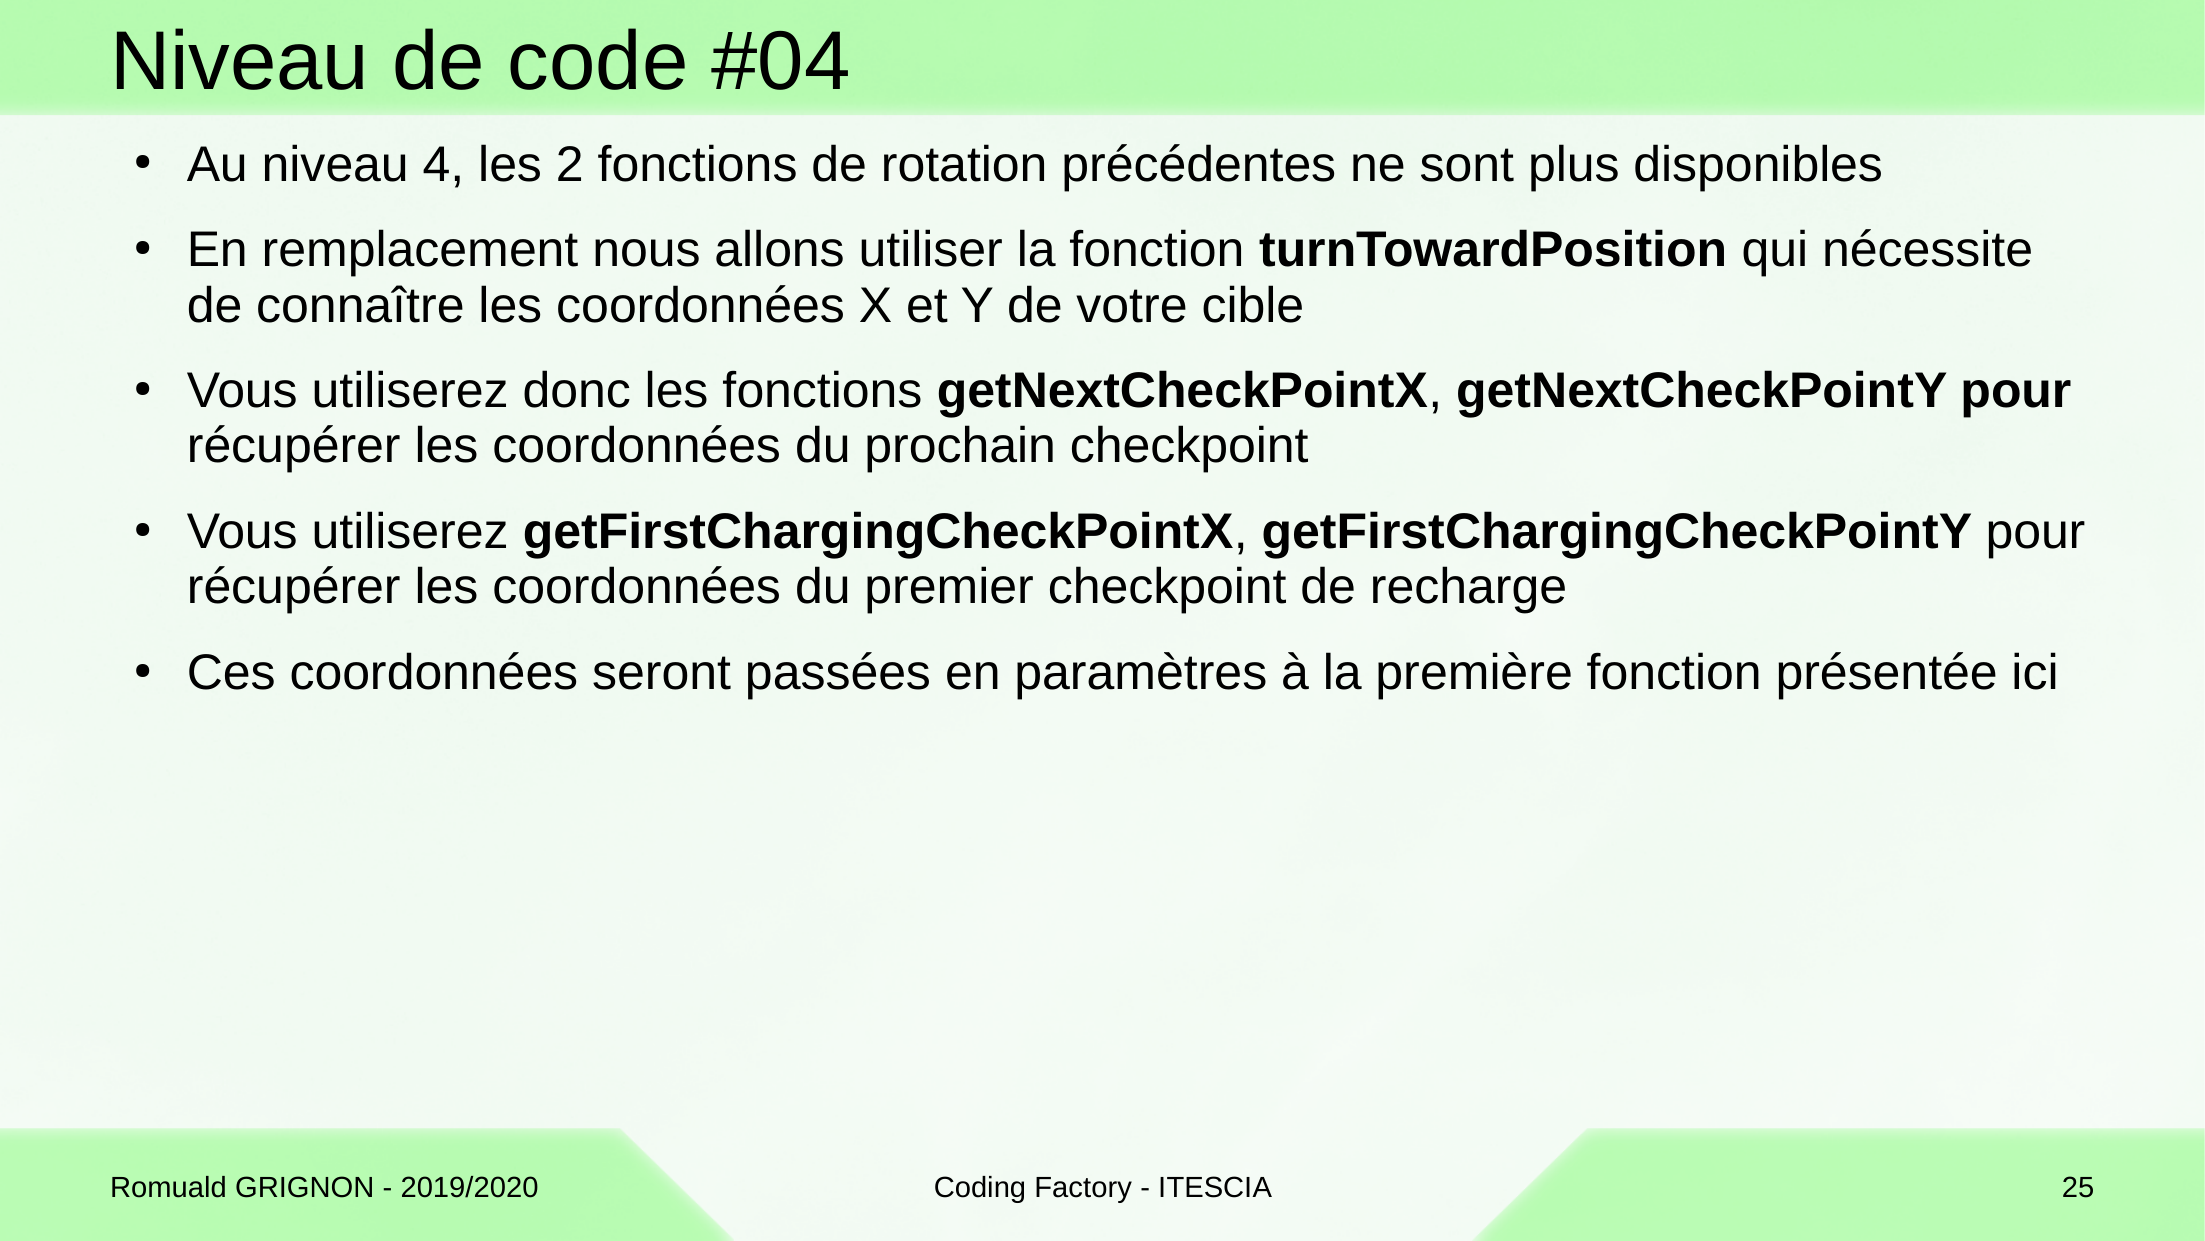

# Niveau de code #04
Au niveau 4, les 2 fonctions de rotation précédentes ne sont plus disponibles
En remplacement nous allons utiliser la fonction turnTowardPosition qui nécessite de connaître les coordonnées X et Y de votre cible
Vous utiliserez donc les fonctions getNextCheckPointX, getNextCheckPointY pour récupérer les coordonnées du prochain checkpoint
Vous utiliserez getFirstChargingCheckPointX, getFirstChargingCheckPointY pour récupérer les coordonnées du premier checkpoint de recharge
Ces coordonnées seront passées en paramètres à la première fonction présentée ici
Romuald GRIGNON - 2019/2020
Coding Factory - ITESCIA
25